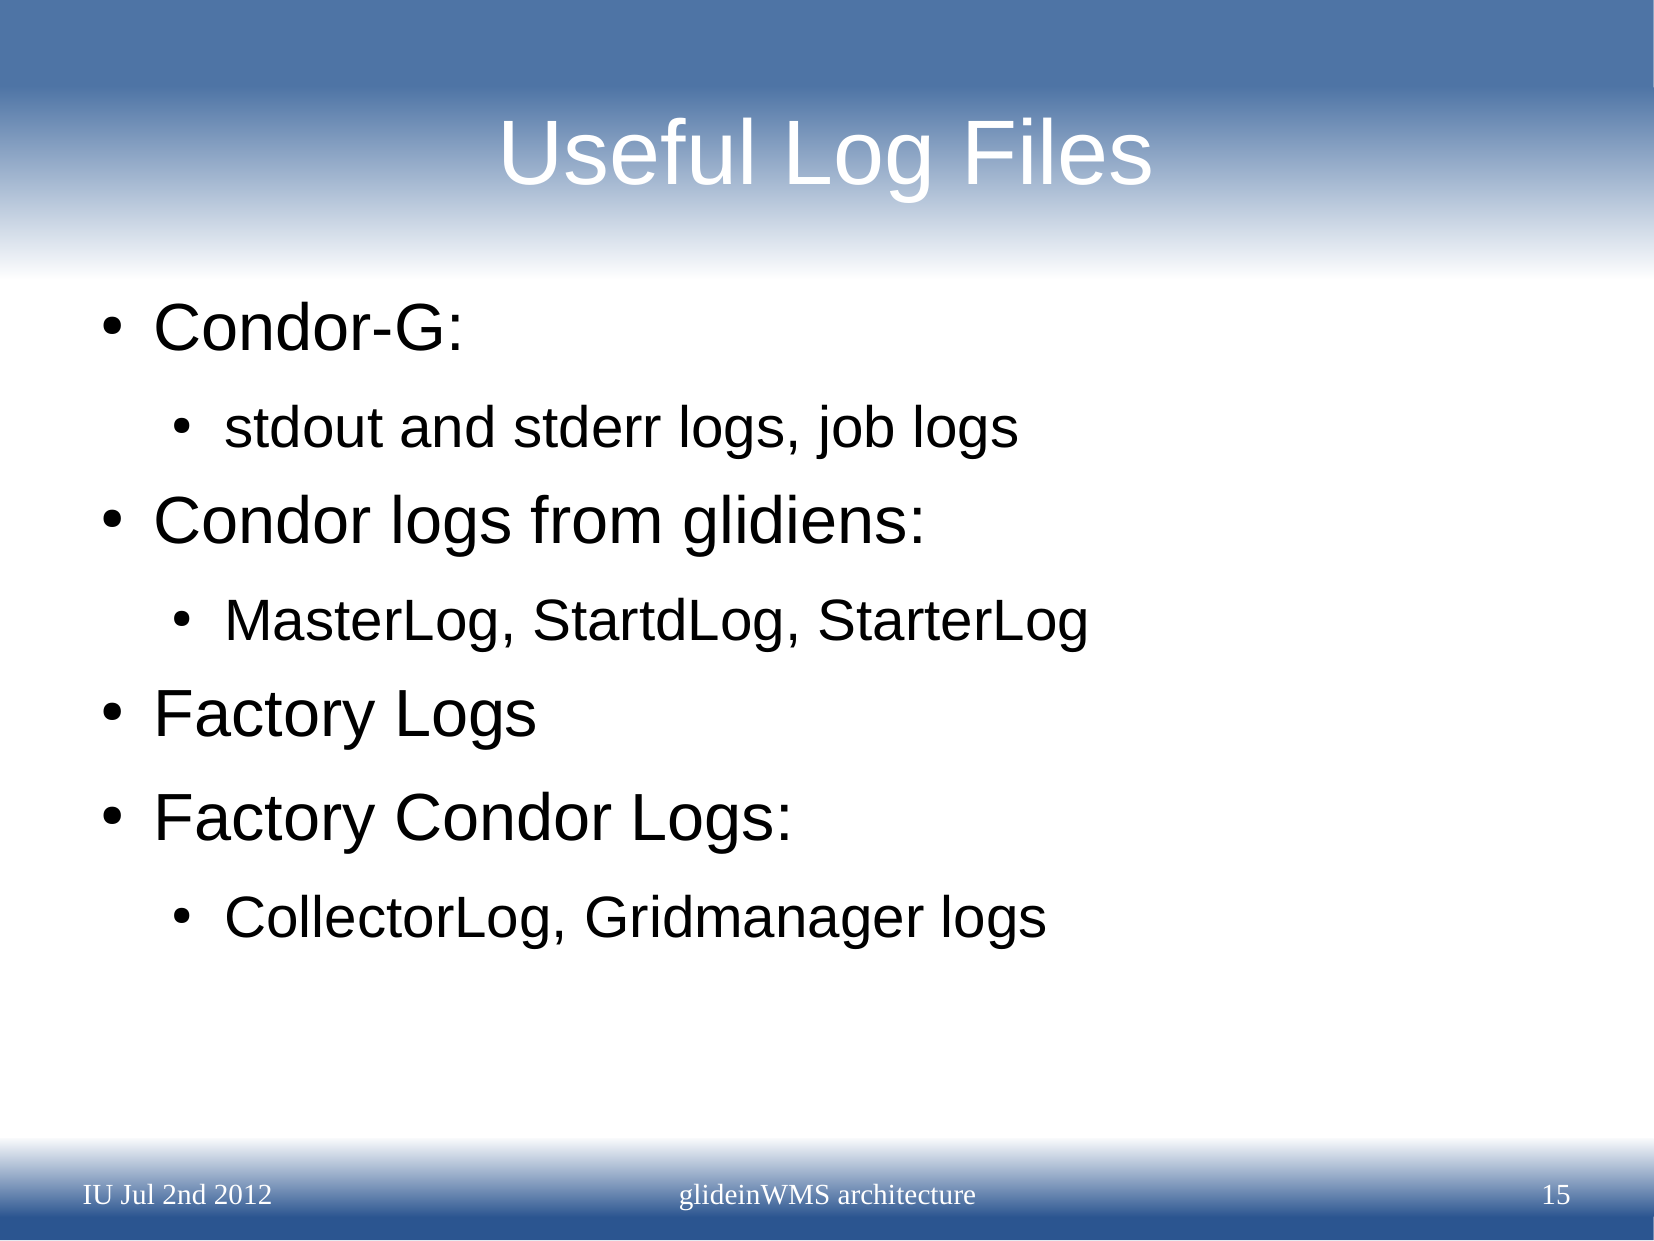

# Useful Log Files
Condor-G:
stdout and stderr logs, job logs
Condor logs from glidiens:
MasterLog, StartdLog, StarterLog
Factory Logs
Factory Condor Logs:
CollectorLog, Gridmanager logs
IU Jul 2nd 2012
glideinWMS architecture
15